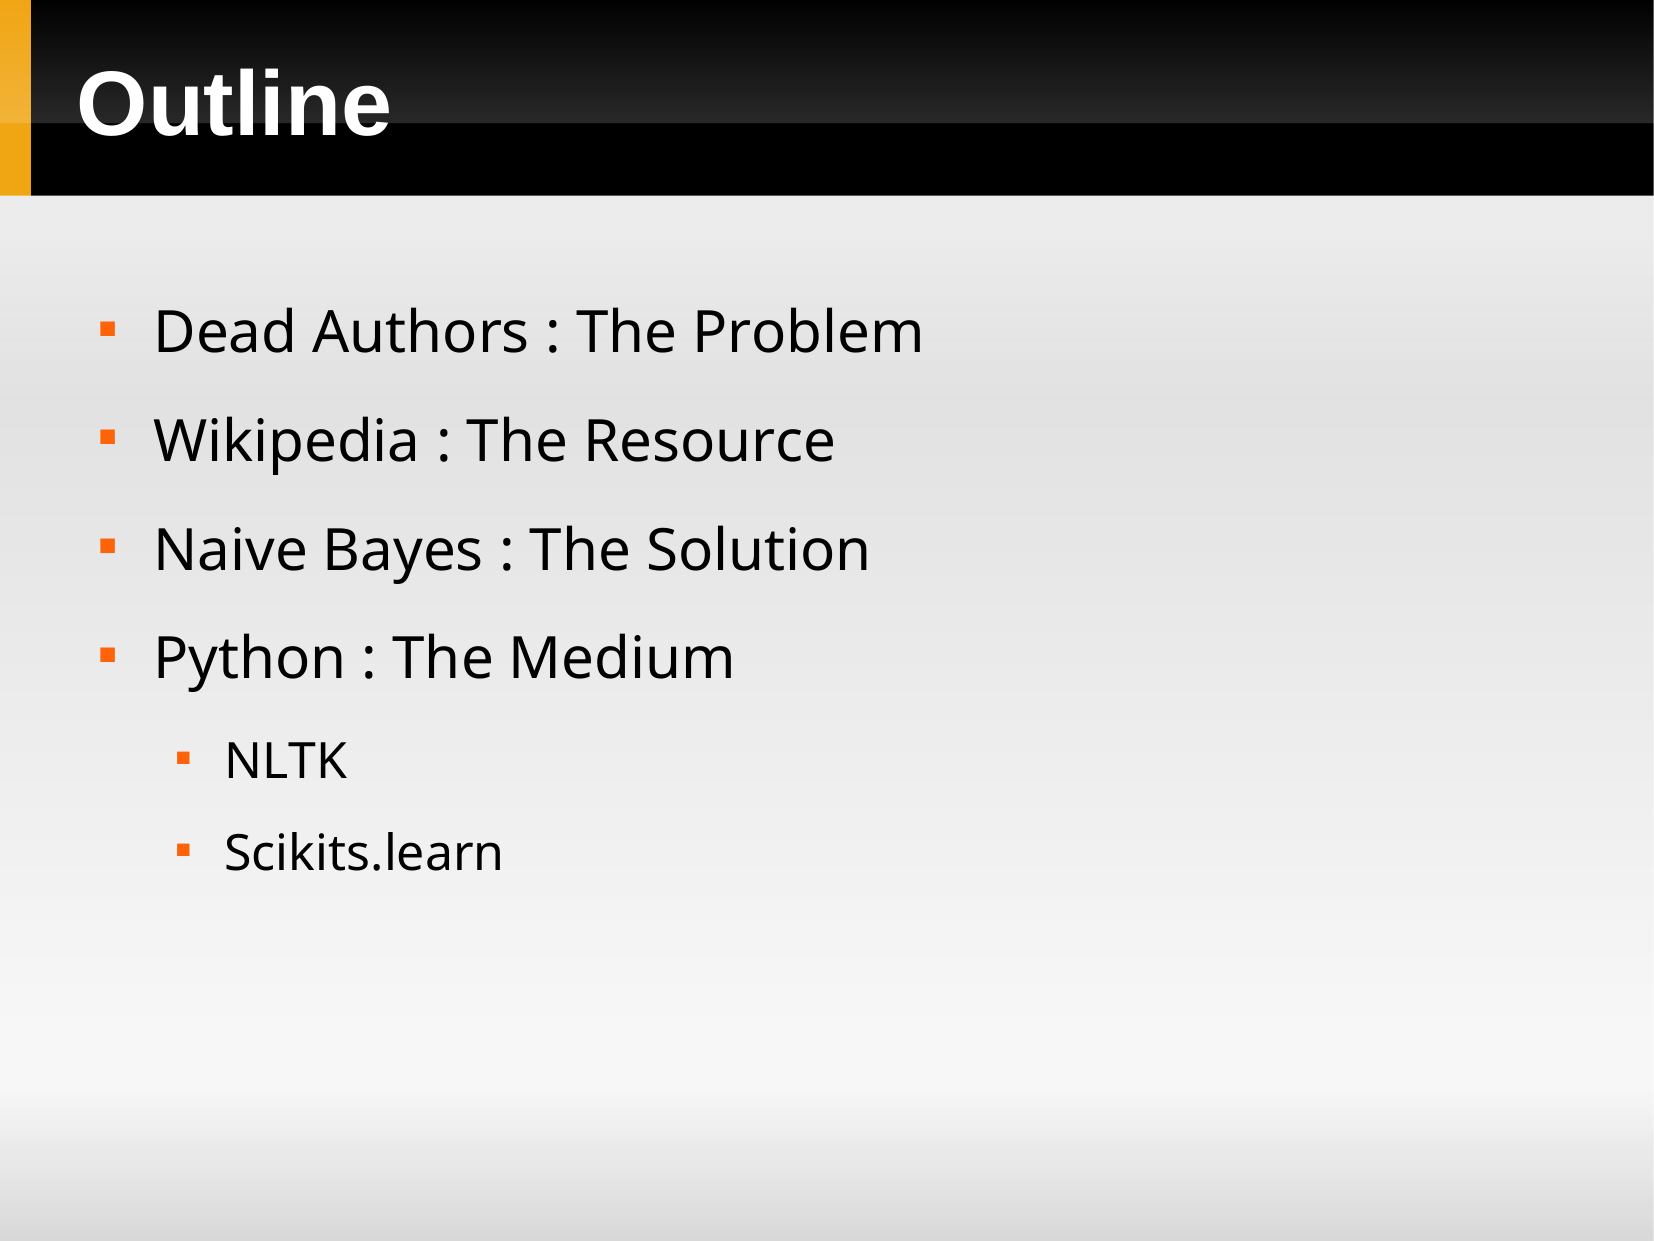

# Outline
Dead Authors : The Problem
Wikipedia : The Resource
Naive Bayes : The Solution
Python : The Medium
NLTK
Scikits.learn